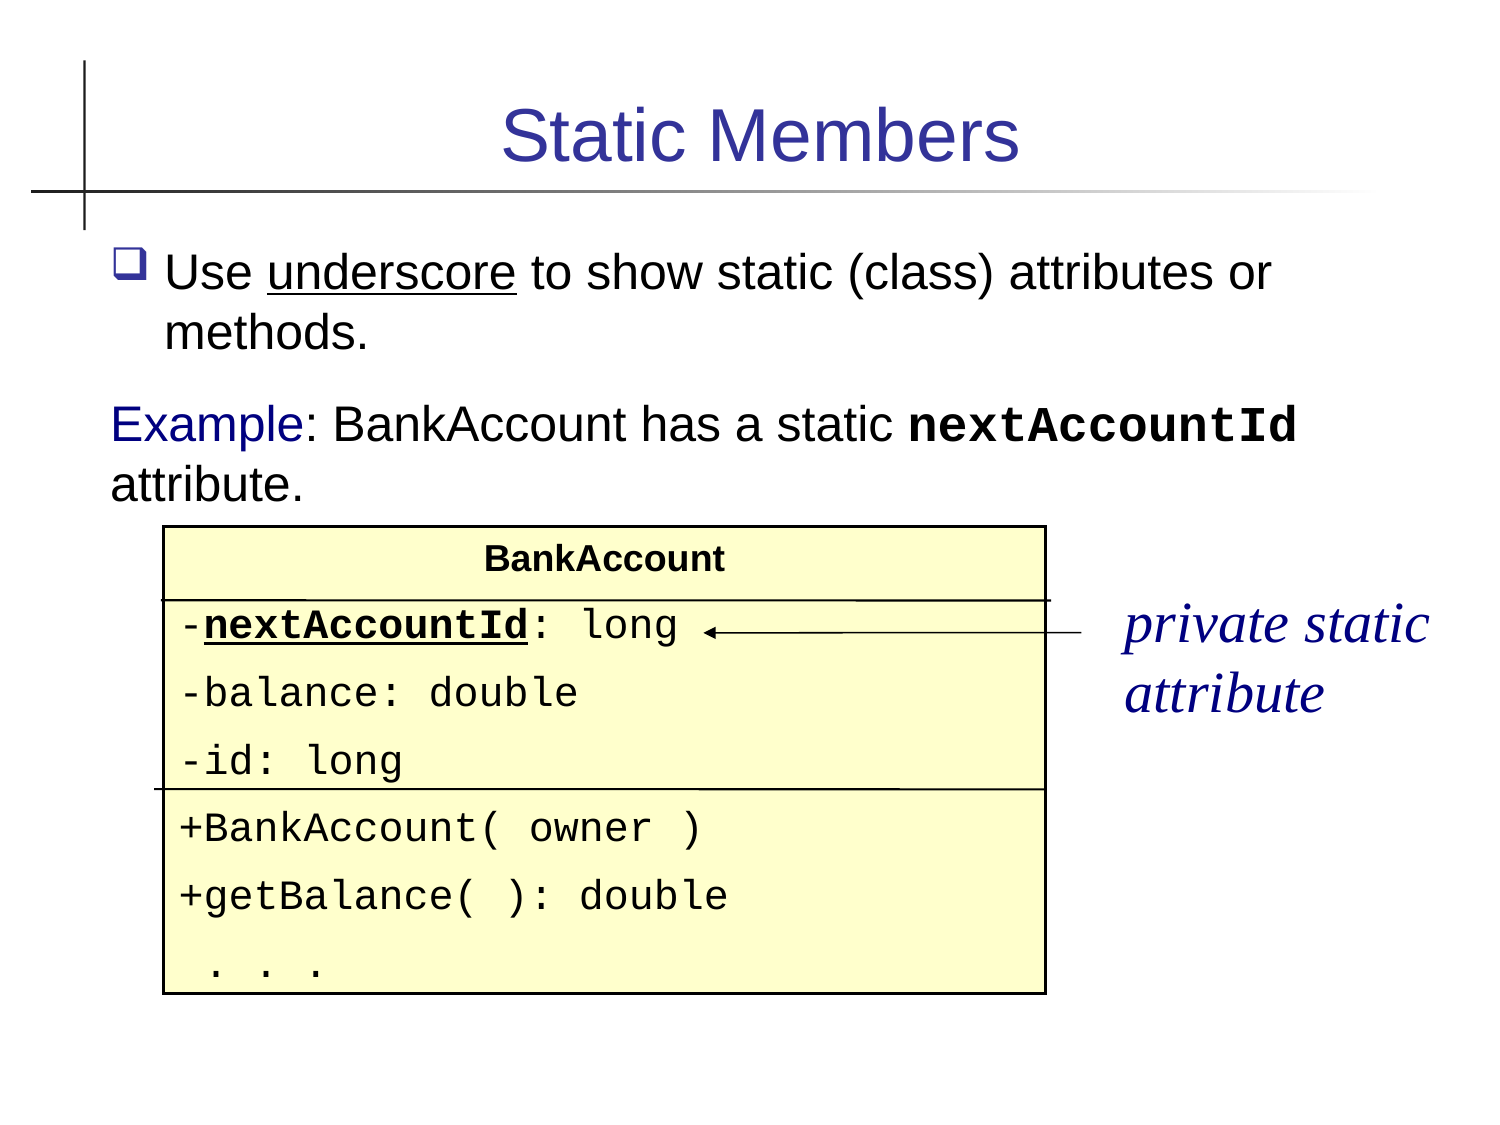

# Static Members
Use underscore to show static (class) attributes or methods.
Example: BankAccount has a static nextAccountId attribute.
BankAccount
-nextAccountId: long
-balance: double
-id: long
+BankAccount( owner )
+getBalance( ): double
 . . .
private static attribute